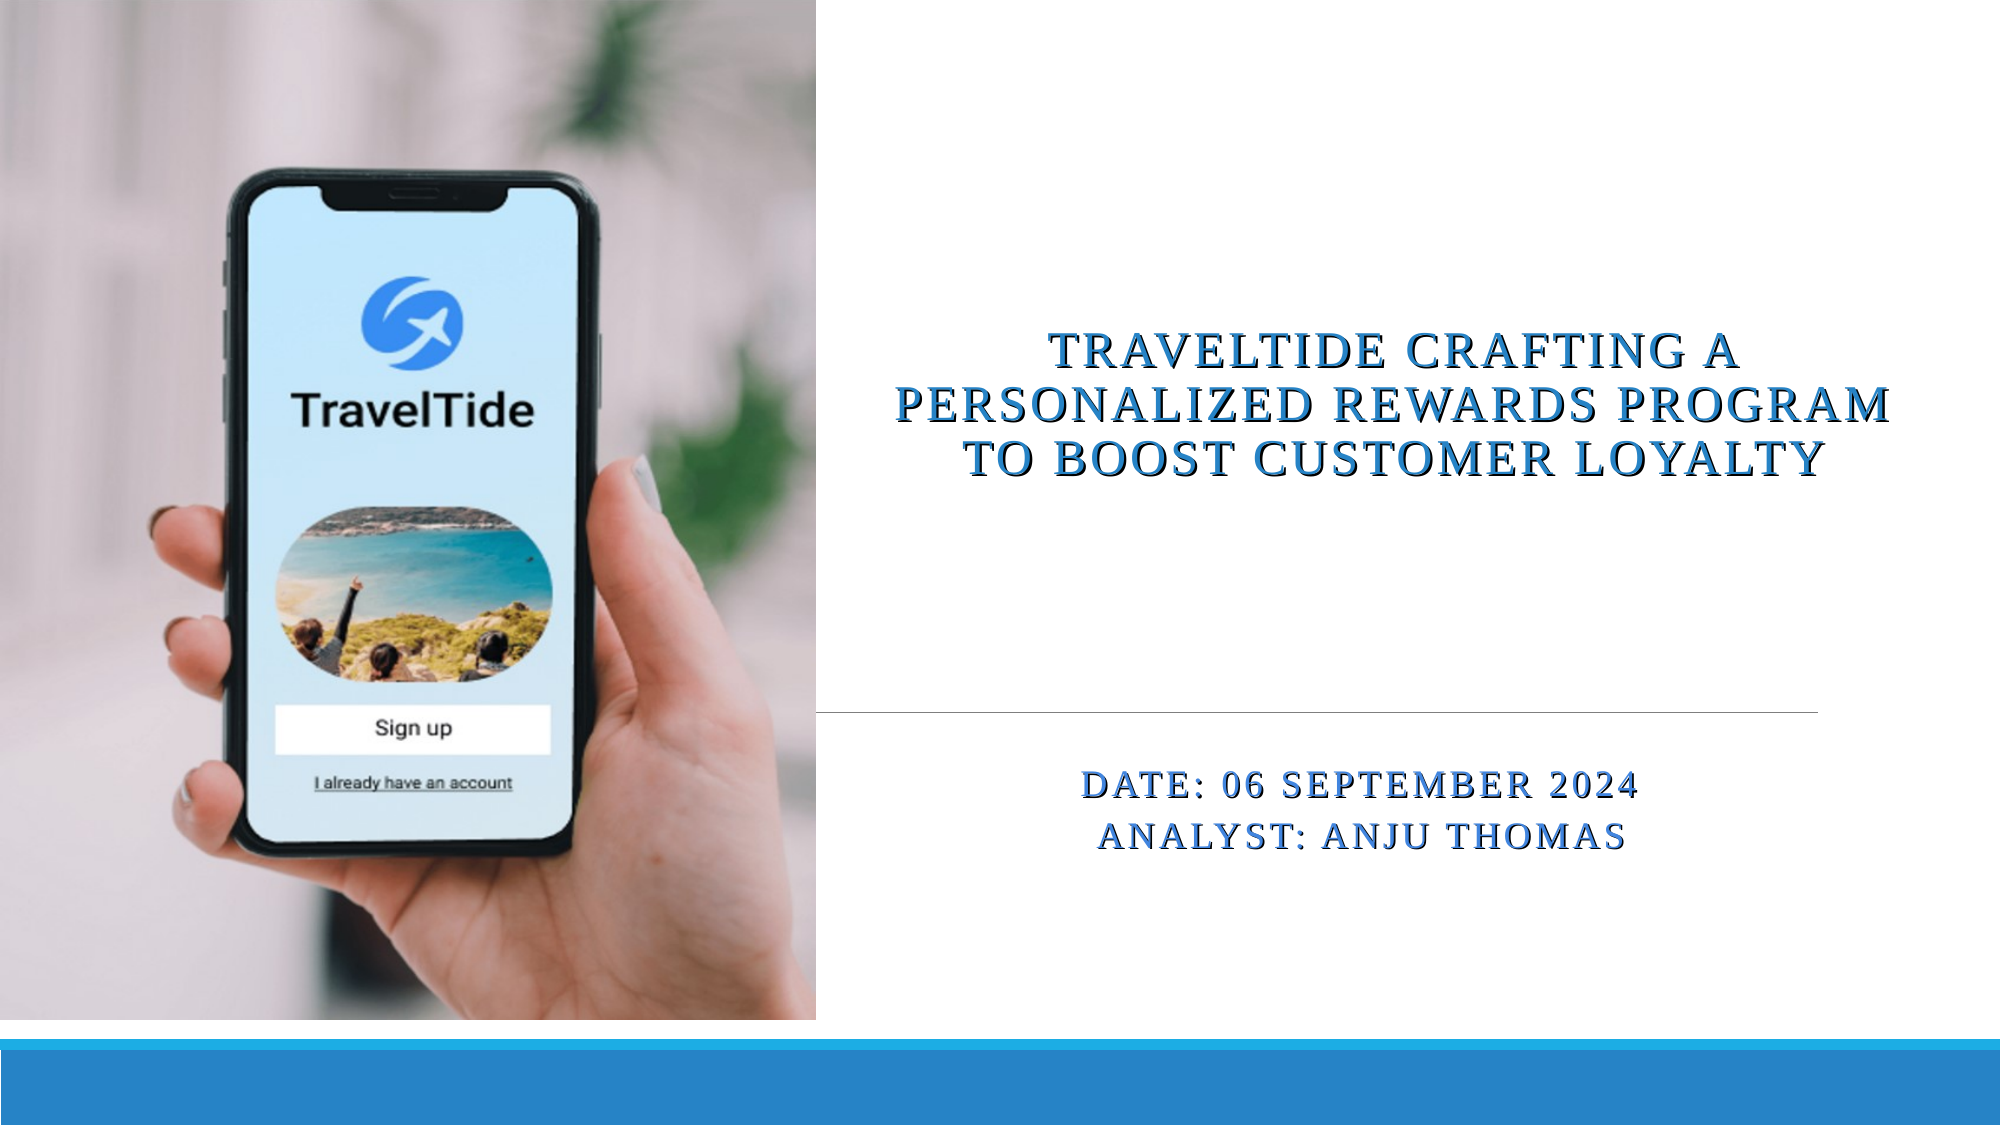

# Traveltide Crafting a Personalized Rewards Program to Boost Customer Loyalty
Date: 06 September 2024
Analyst: Anju Thomas